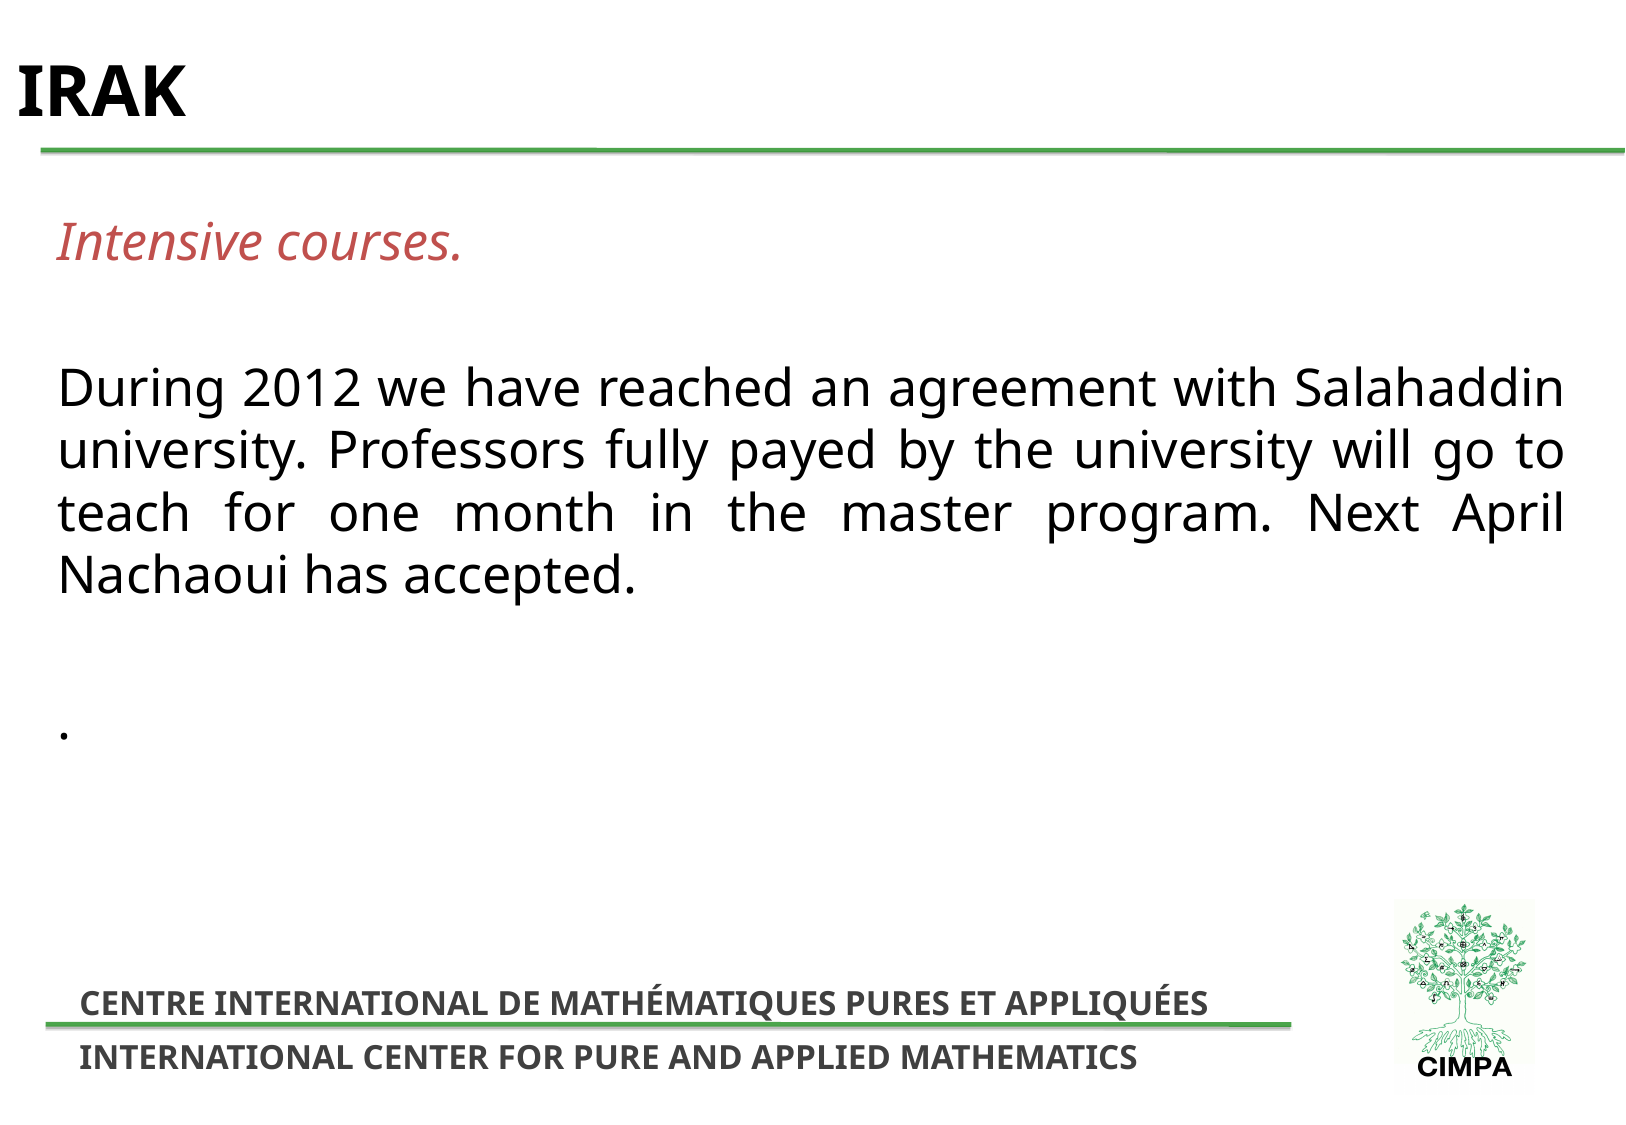

IRAK
# Intensive courses.
During 2012 we have reached an agreement with Salahaddin university. Professors fully payed by the university will go to teach for one month in the master program. Next April Nachaoui has accepted.
.